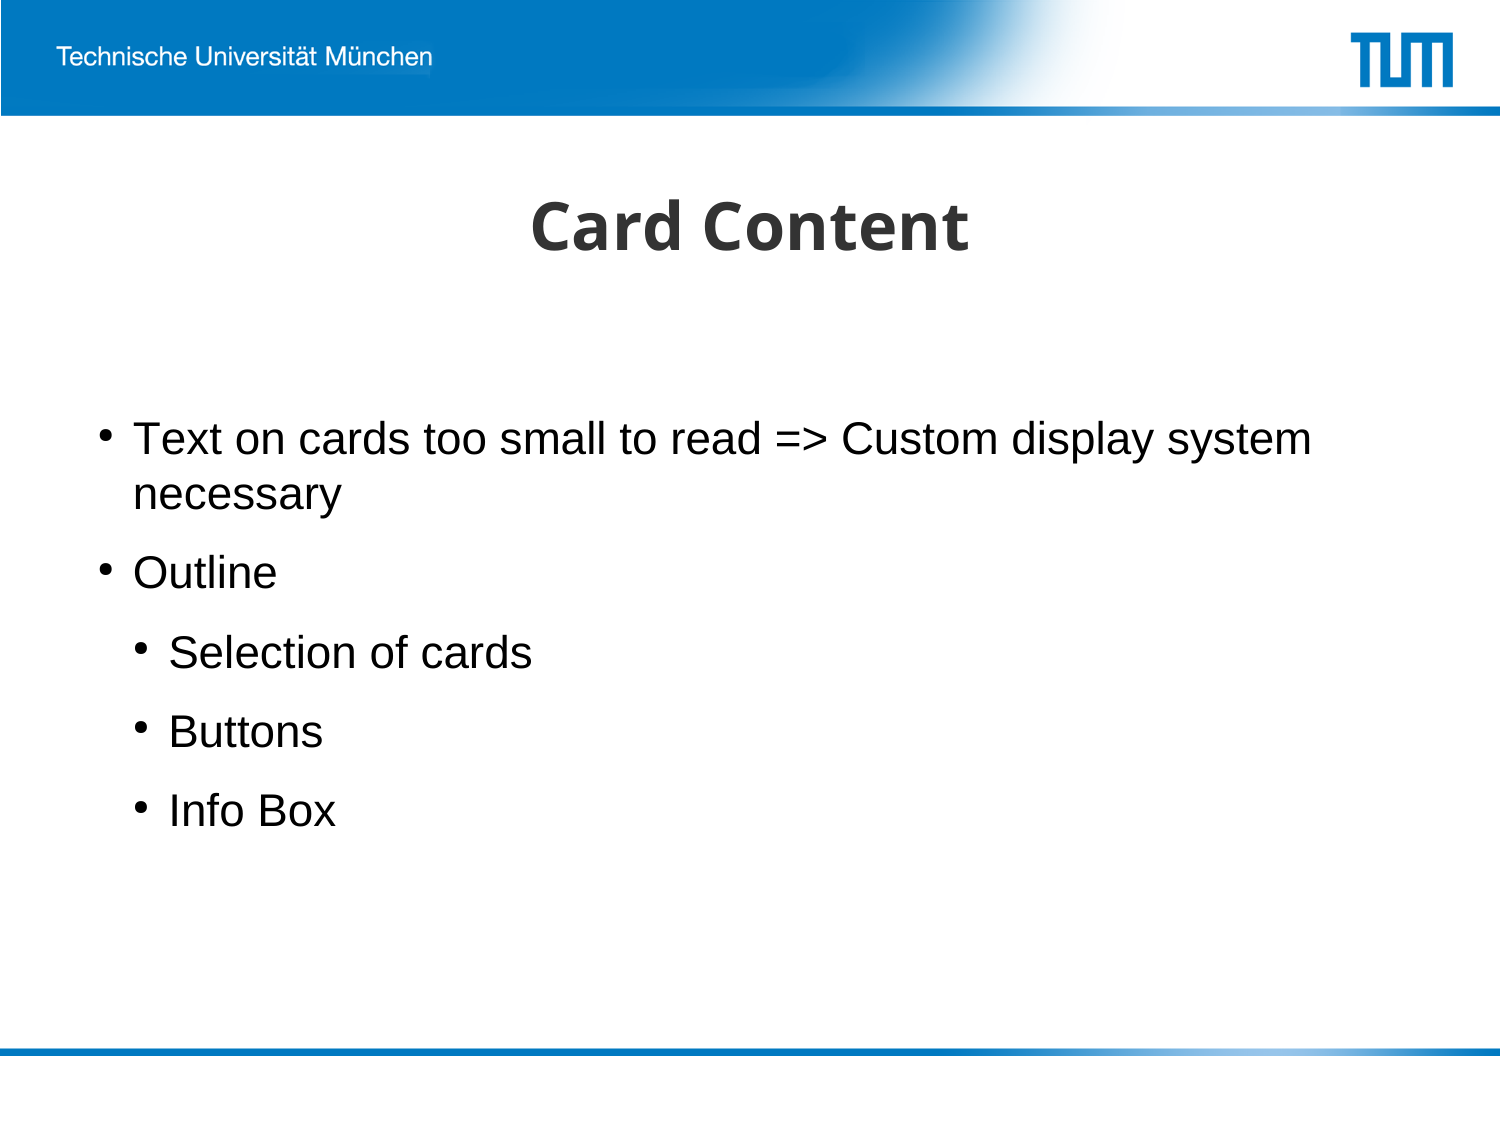

Card Content
Text on cards too small to read => Custom display system necessary
Outline
Selection of cards
Buttons
Info Box